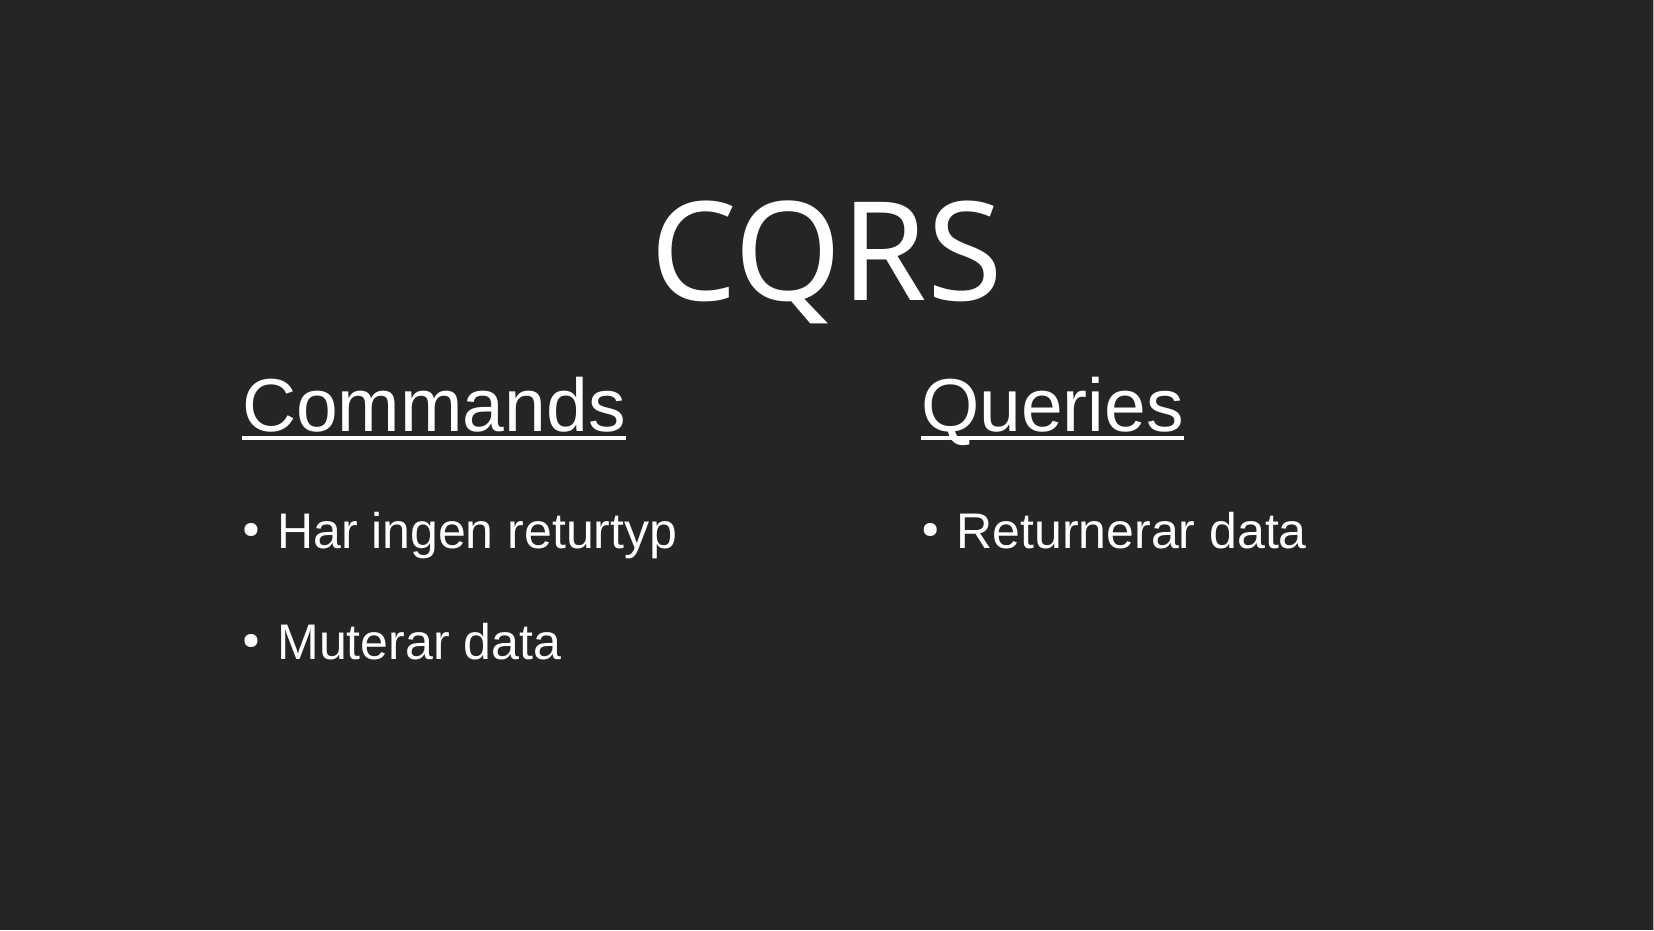

# CQRS
Queries
Returnerar data
Commands
Har ingen returtyp
Muterar data